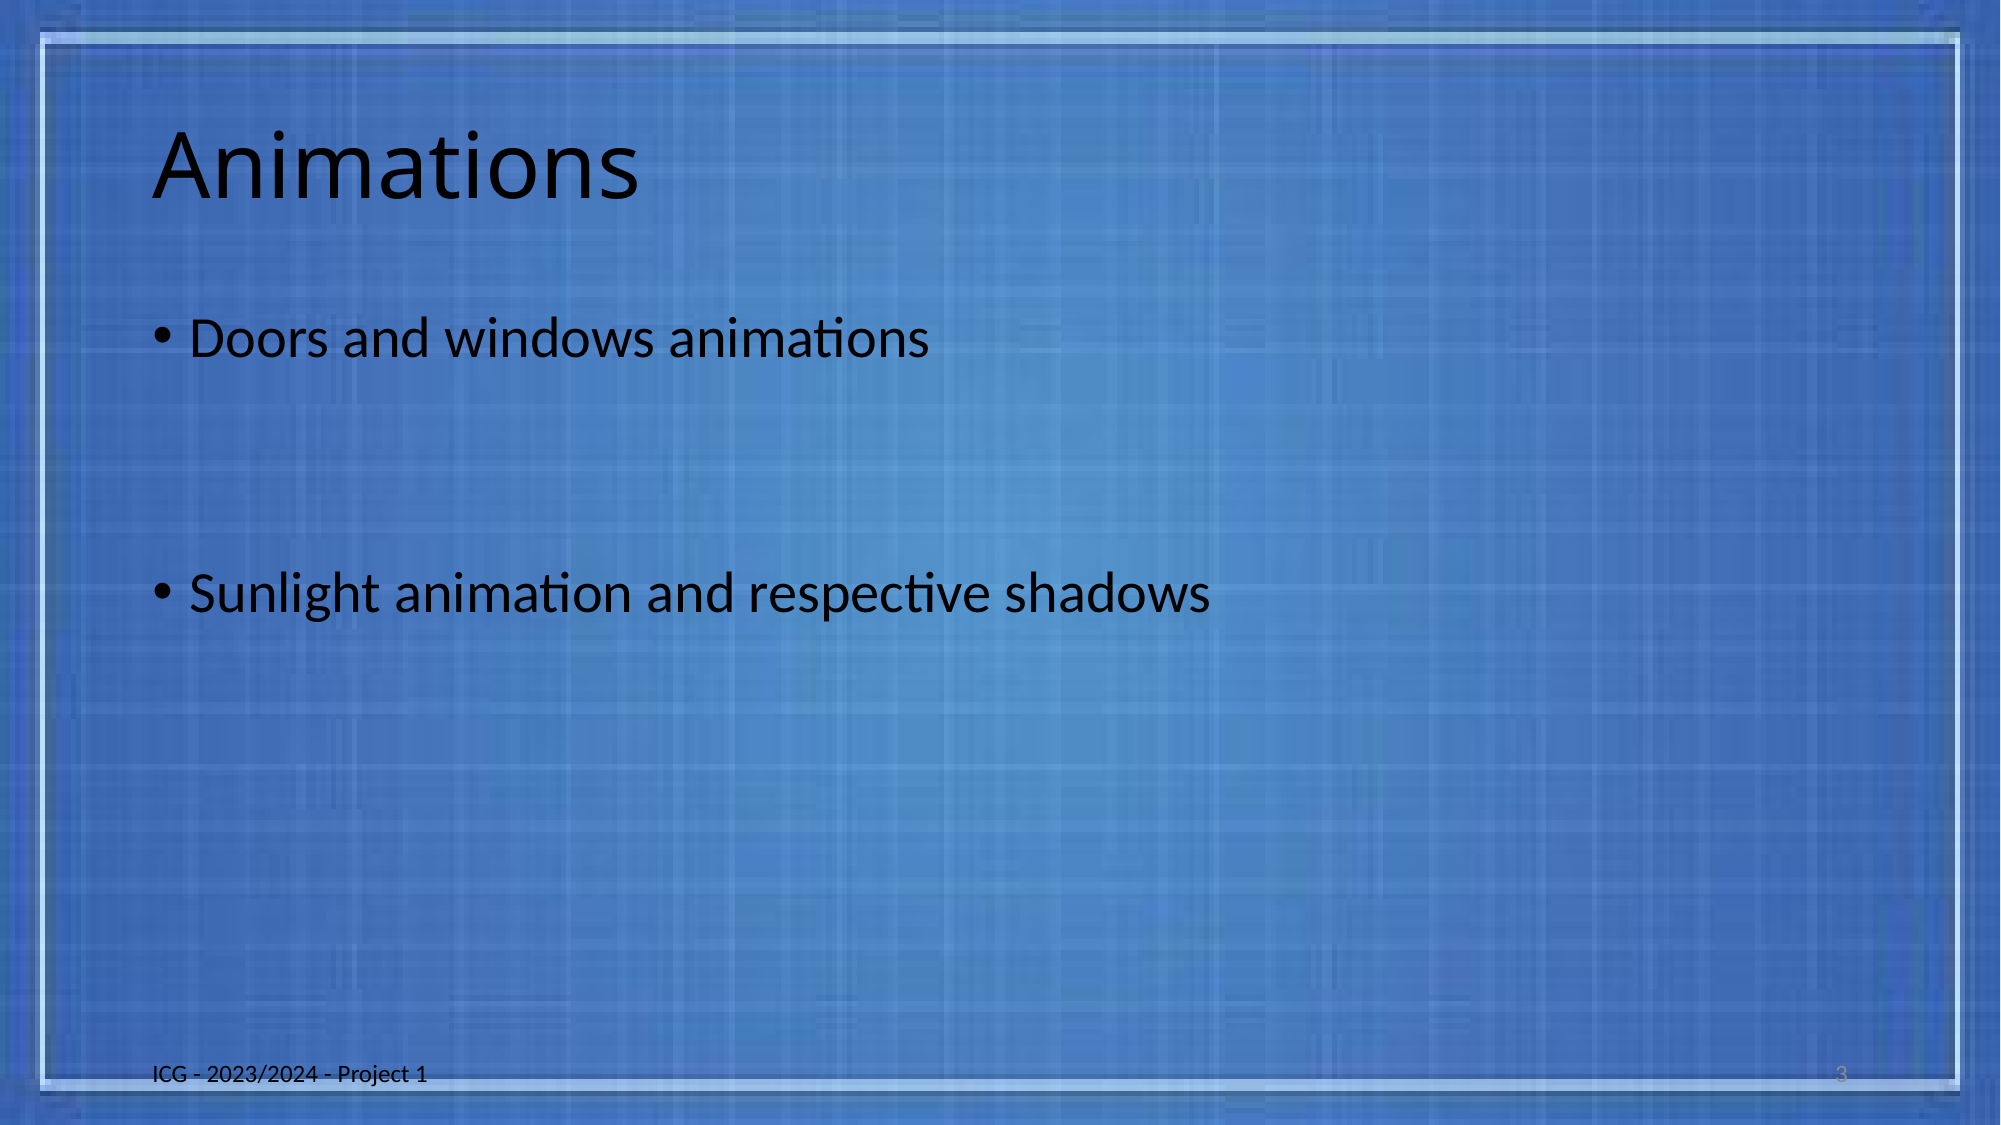

# Animations
Doors and windows animations
Sunlight animation and respective shadows
ICG - 2023/2024 - Project 1
3